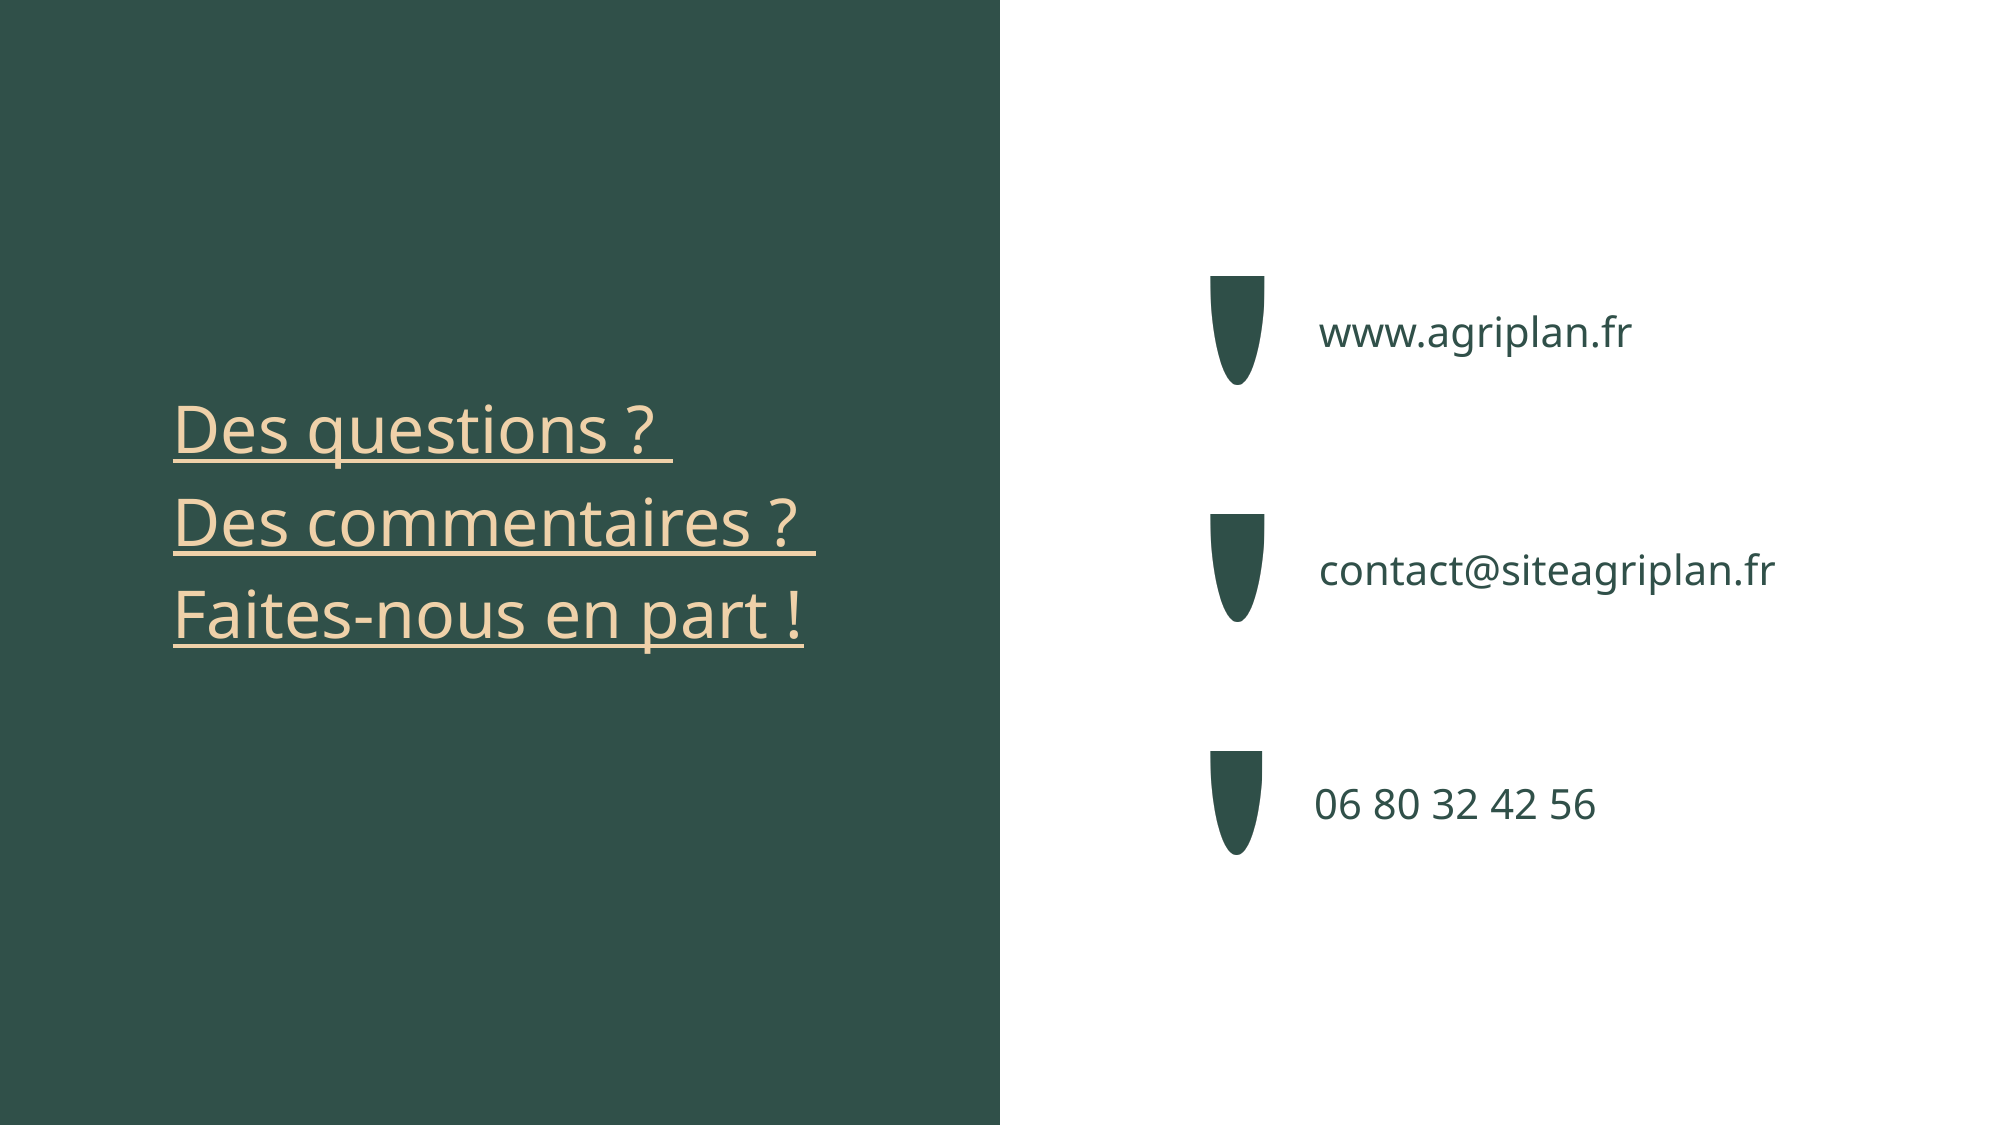

www.agriplan.fr
Des questions ?
Des commentaires ?
Faites-nous en part !
contact@siteagriplan.fr
06 80 32 42 56